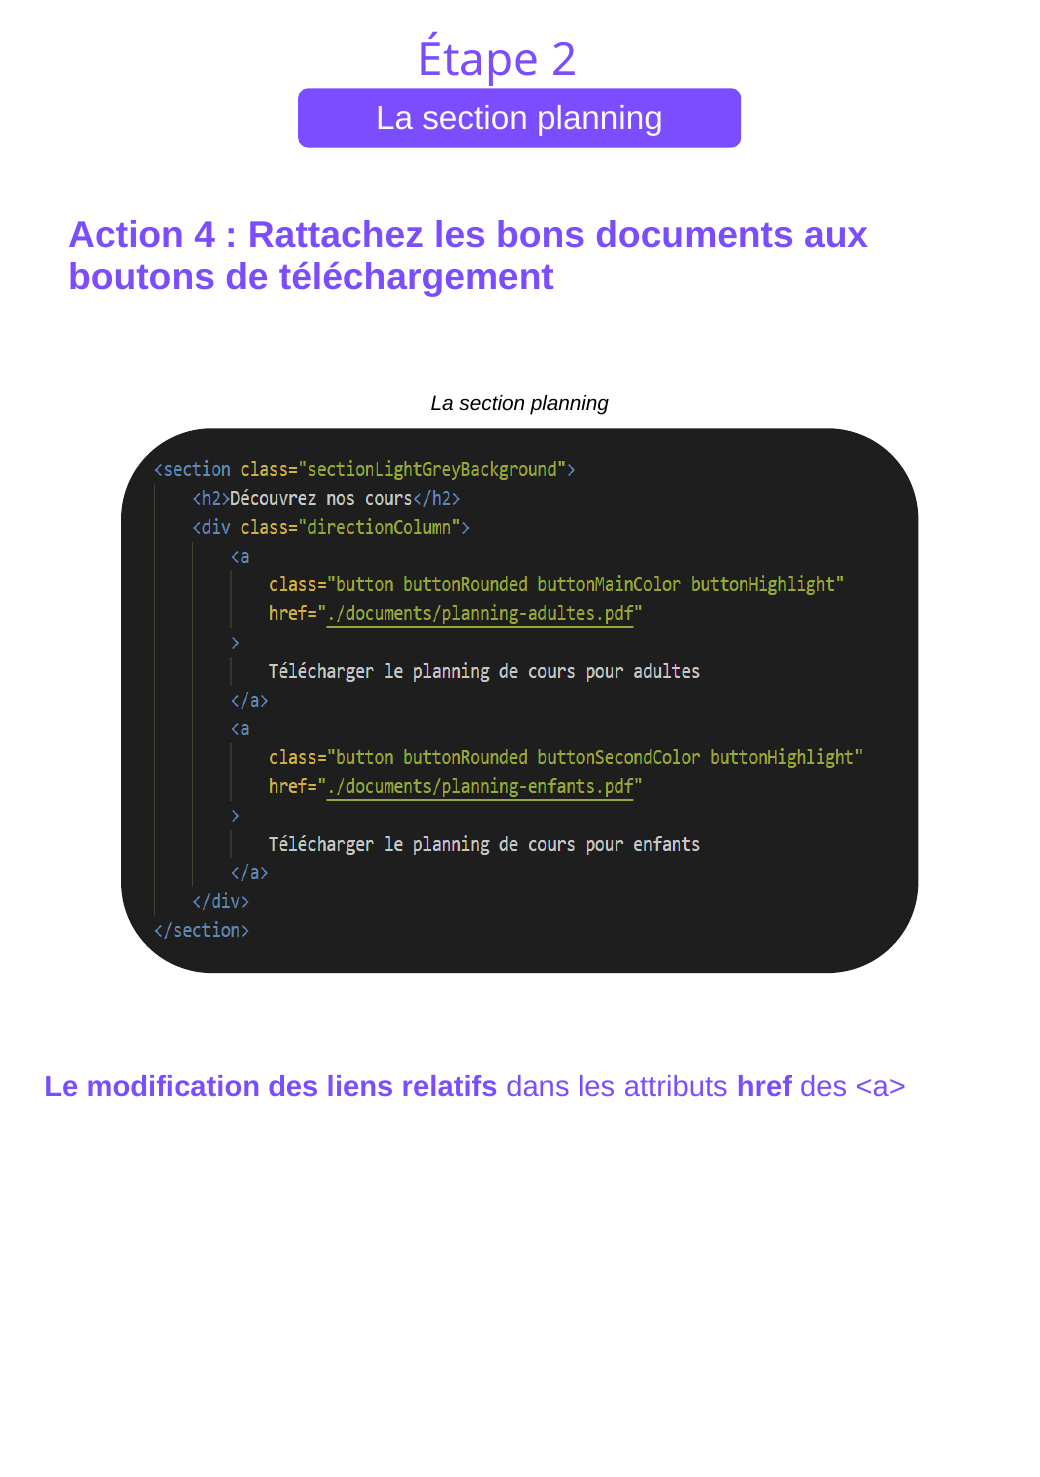

# Étape 2
La section planning
Action 4 : Rattachez les bons documents aux boutons de téléchargement
La section planning
Le modification des liens relatifs dans les attributs href des <a>